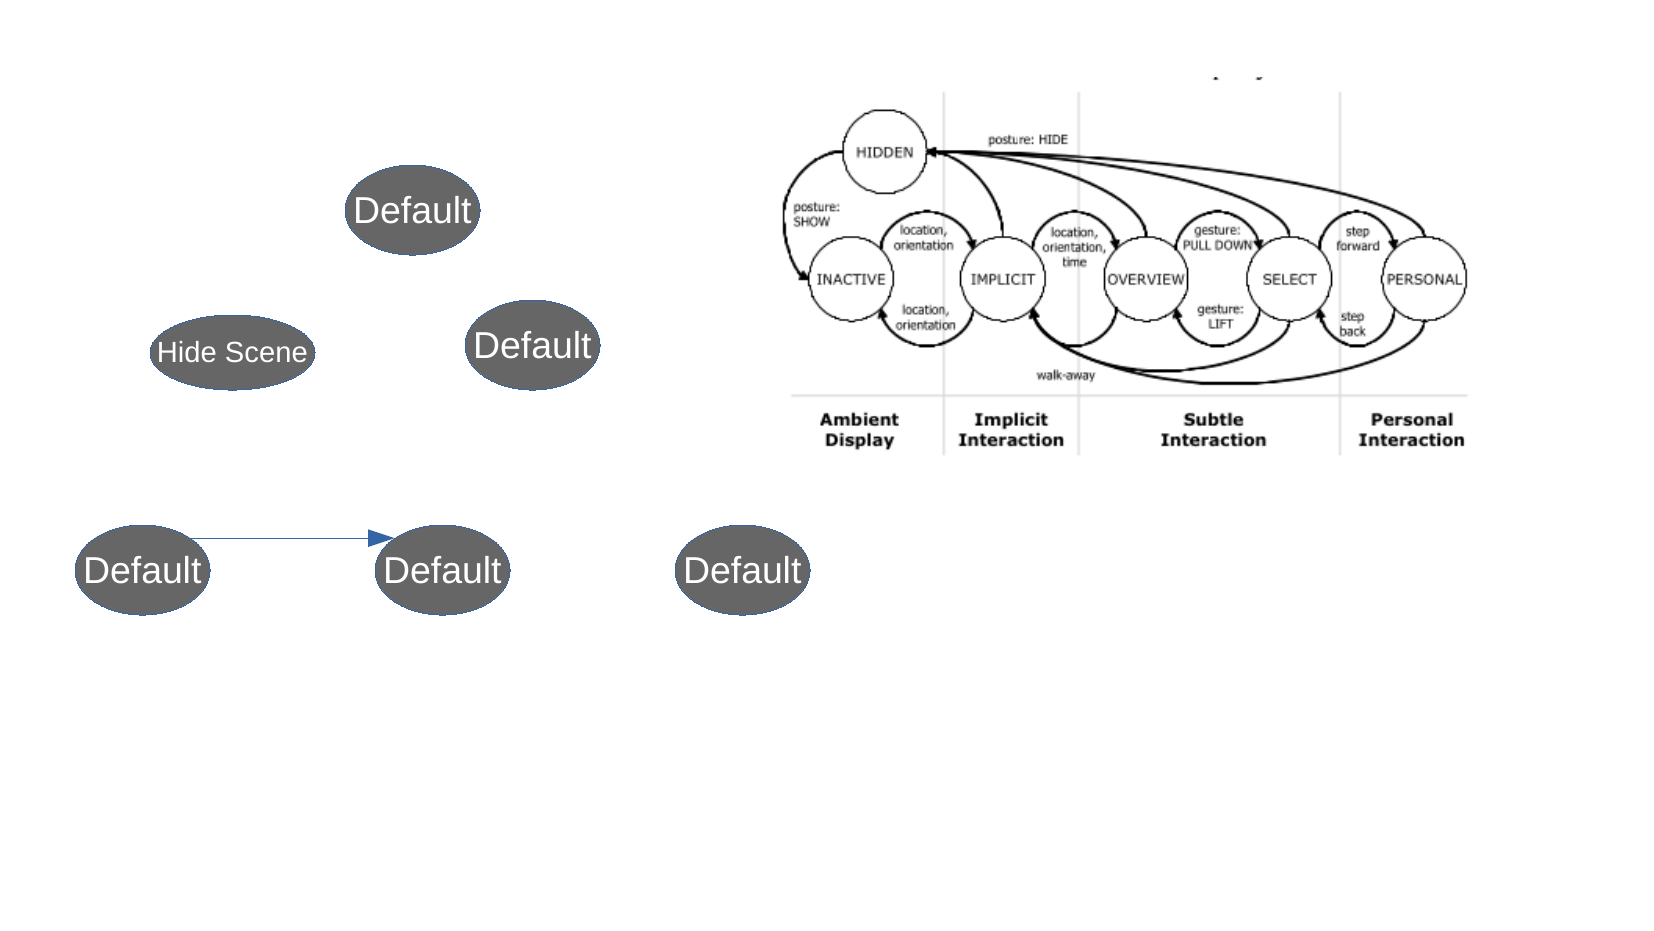

Default
Default
Hide Scene
Default
Default
Default